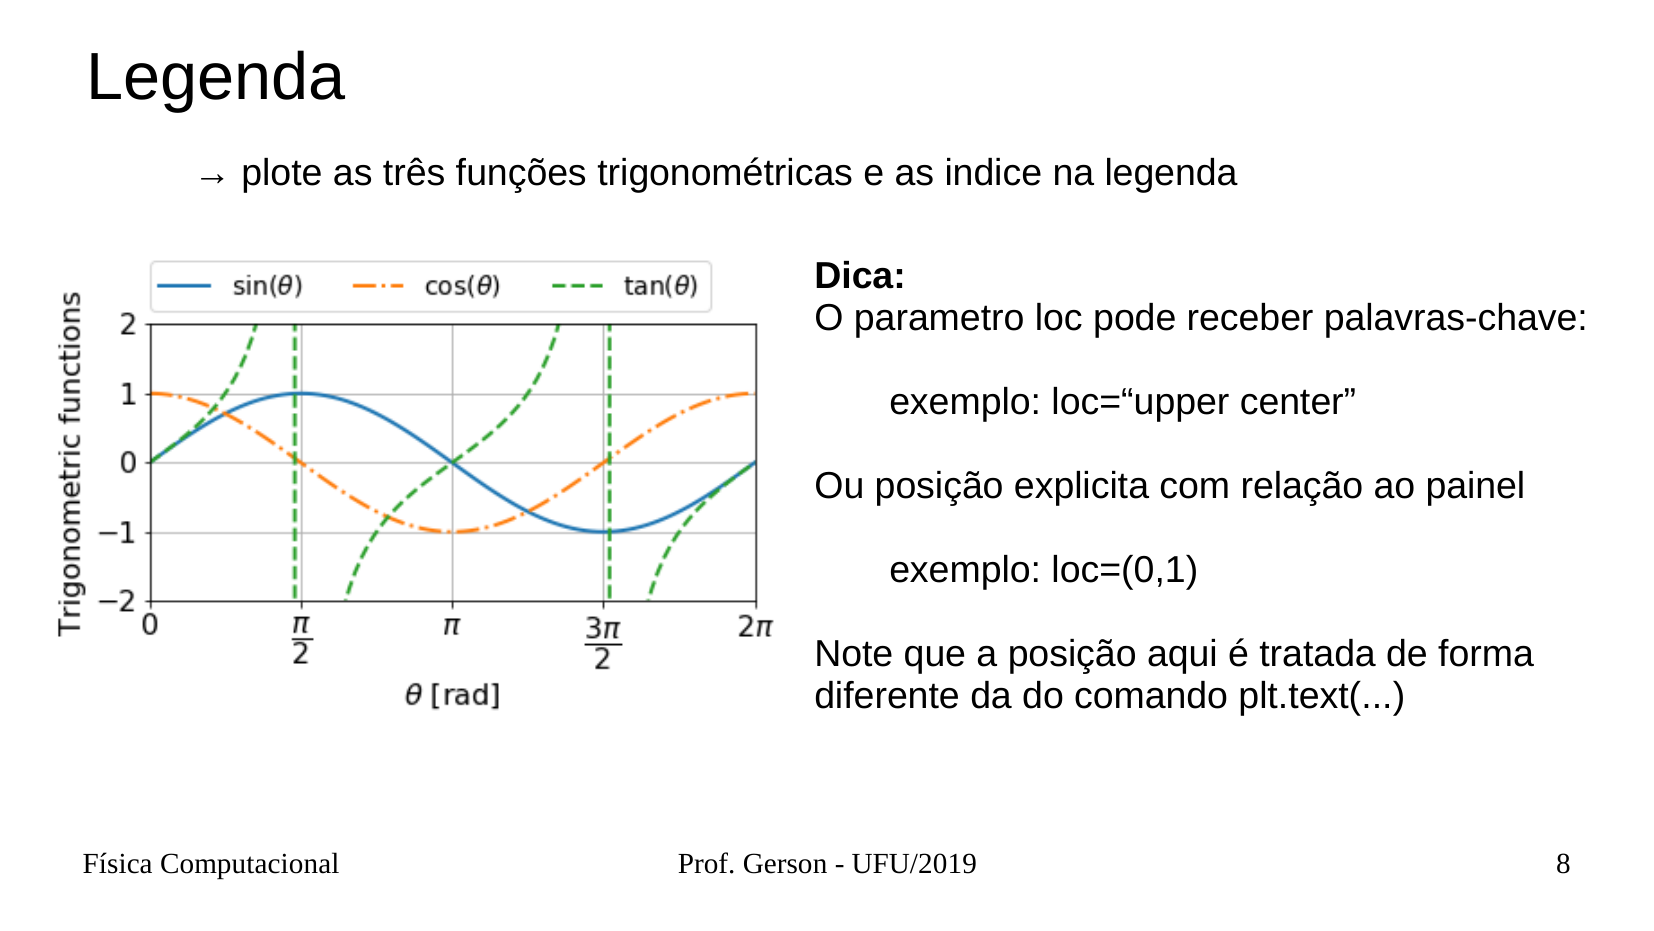

Legenda
→ plote as três funções trigonométricas e as indice na legenda
Dica:
O parametro loc pode receber palavras-chave:
	exemplo: loc=“upper center”
Ou posição explicita com relação ao painel
	exemplo: loc=(0,1)
Note que a posição aqui é tratada de forma diferente da do comando plt.text(...)
Física Computacional
Prof. Gerson - UFU/2019
8